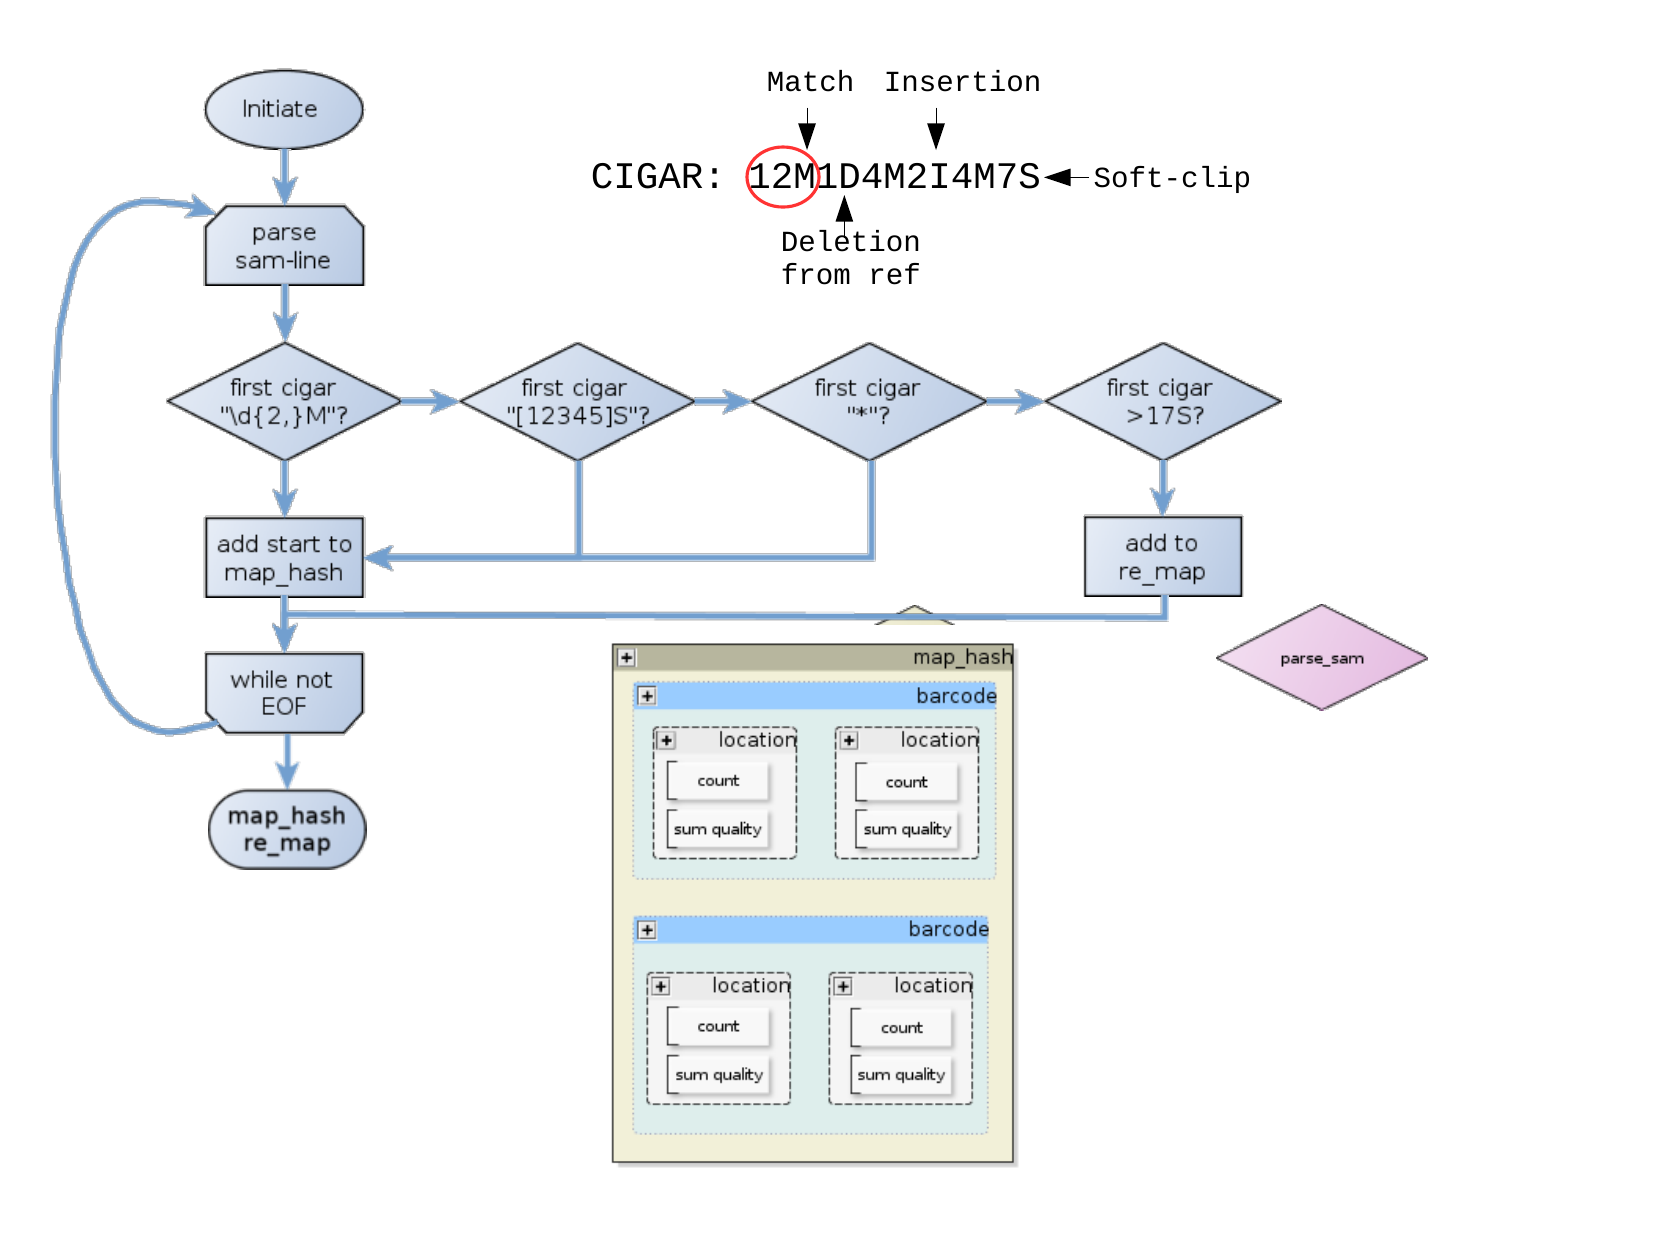

Match
Insertion
CIGAR: 12M1D4M2I4M7S
Soft-clip
Deletion
from ref